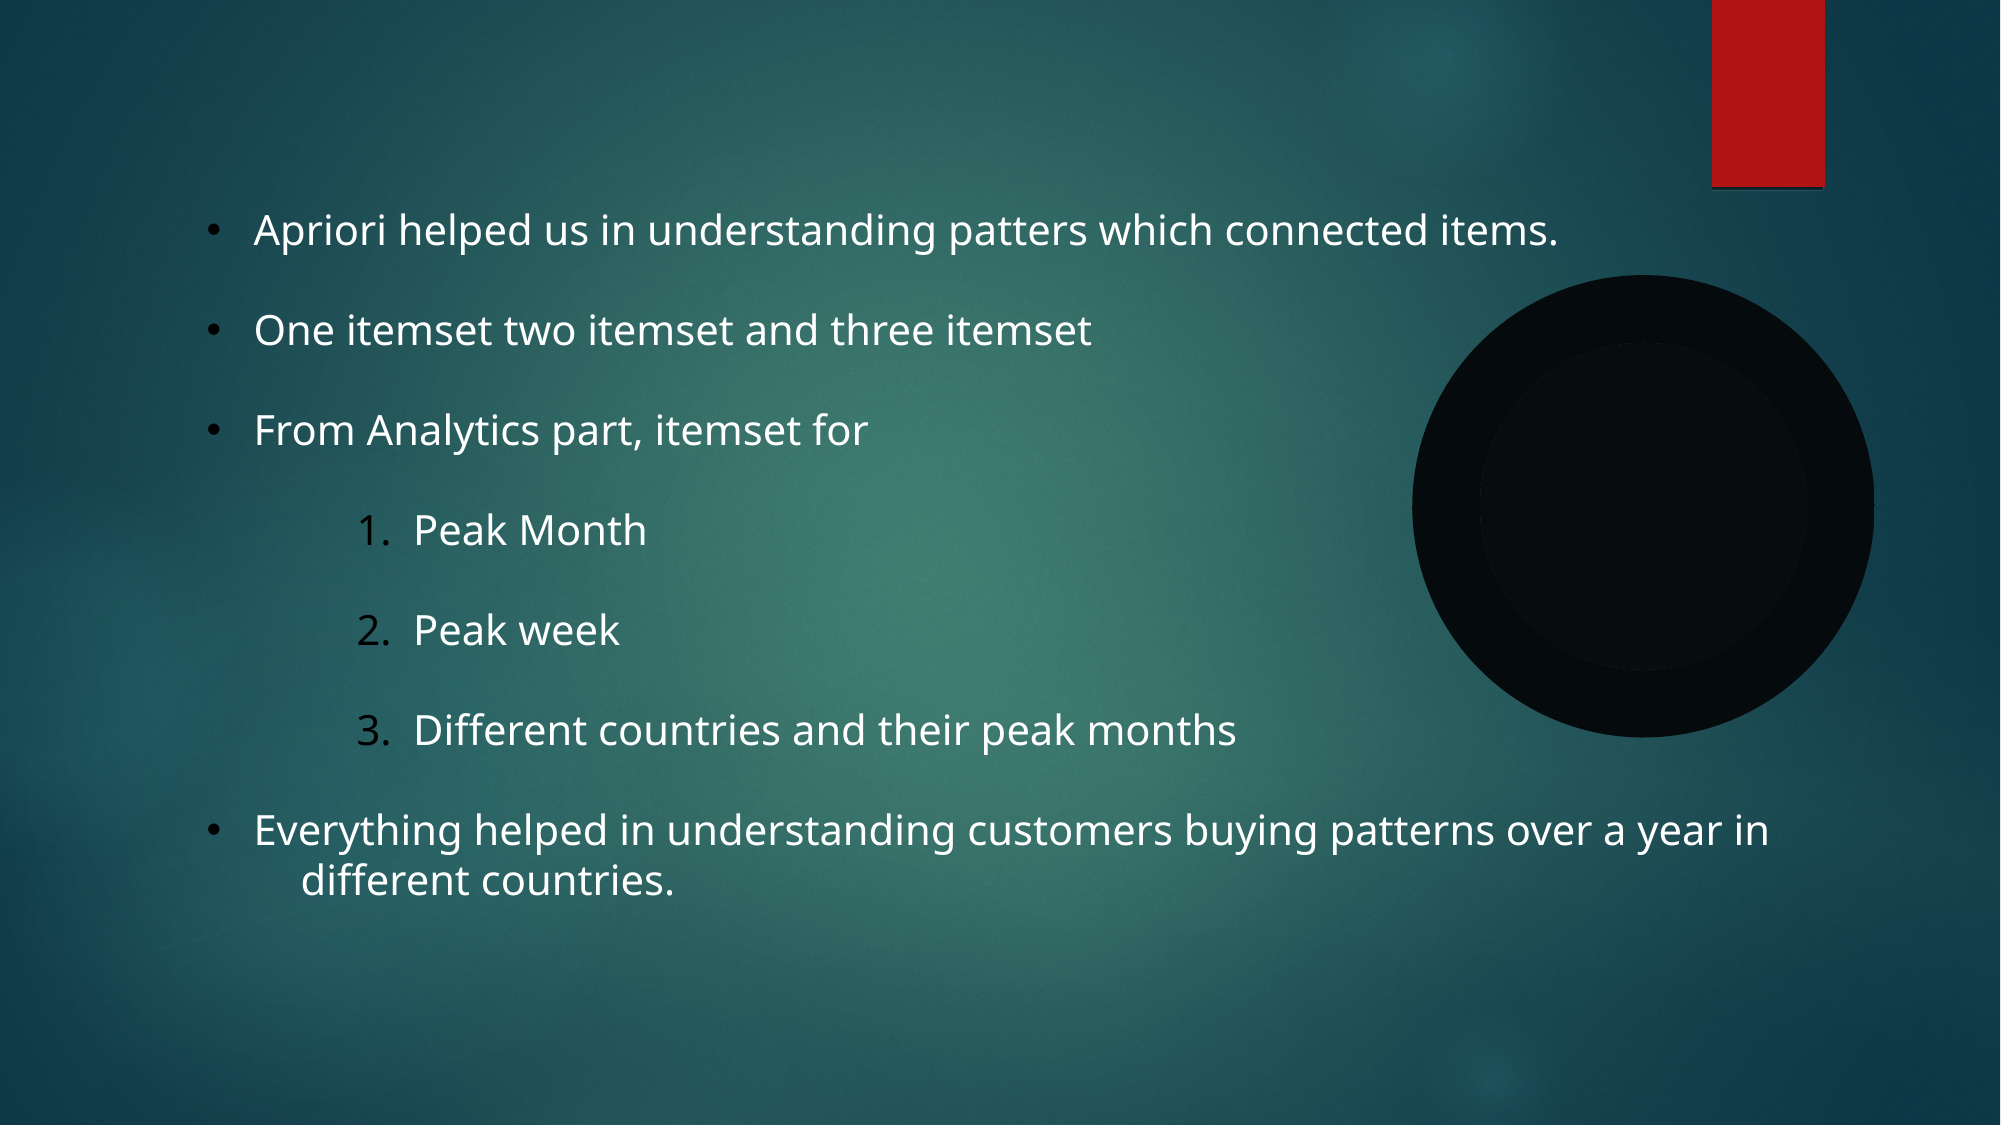

Apriori helped us in understanding patters which connected items.
One itemset two itemset and three itemset
From Analytics part, itemset for
Peak Month
Peak week
Different countries and their peak months
Everything helped in understanding customers buying patterns over a year in different countries.